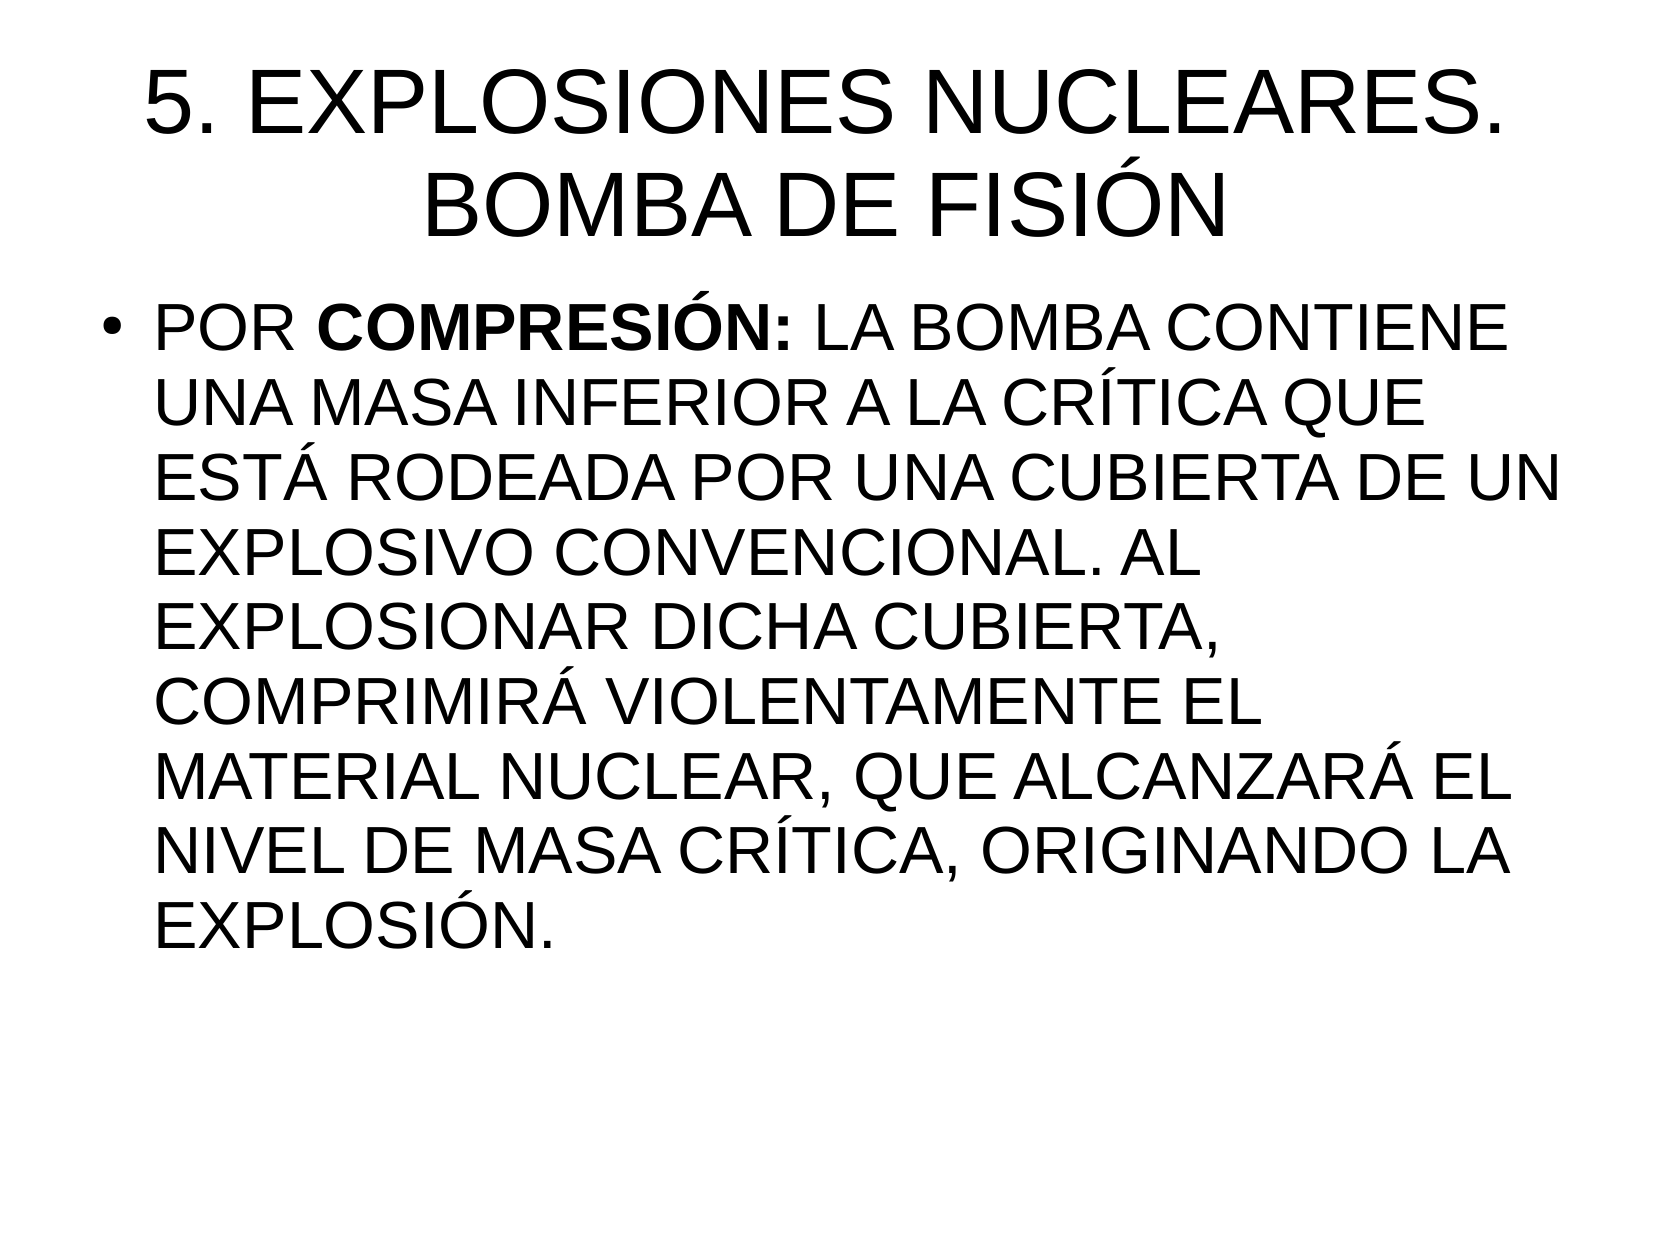

# 5. EXPLOSIONES NUCLEARES. BOMBA DE FISIÓN
POR COMPRESIÓN: LA BOMBA CONTIENE UNA MASA INFERIOR A LA CRÍTICA QUE ESTÁ RODEADA POR UNA CUBIERTA DE UN EXPLOSIVO CONVENCIONAL. AL EXPLOSIONAR DICHA CUBIERTA, COMPRIMIRÁ VIOLENTAMENTE EL MATERIAL NUCLEAR, QUE ALCANZARÁ EL NIVEL DE MASA CRÍTICA, ORIGINANDO LA EXPLOSIÓN.